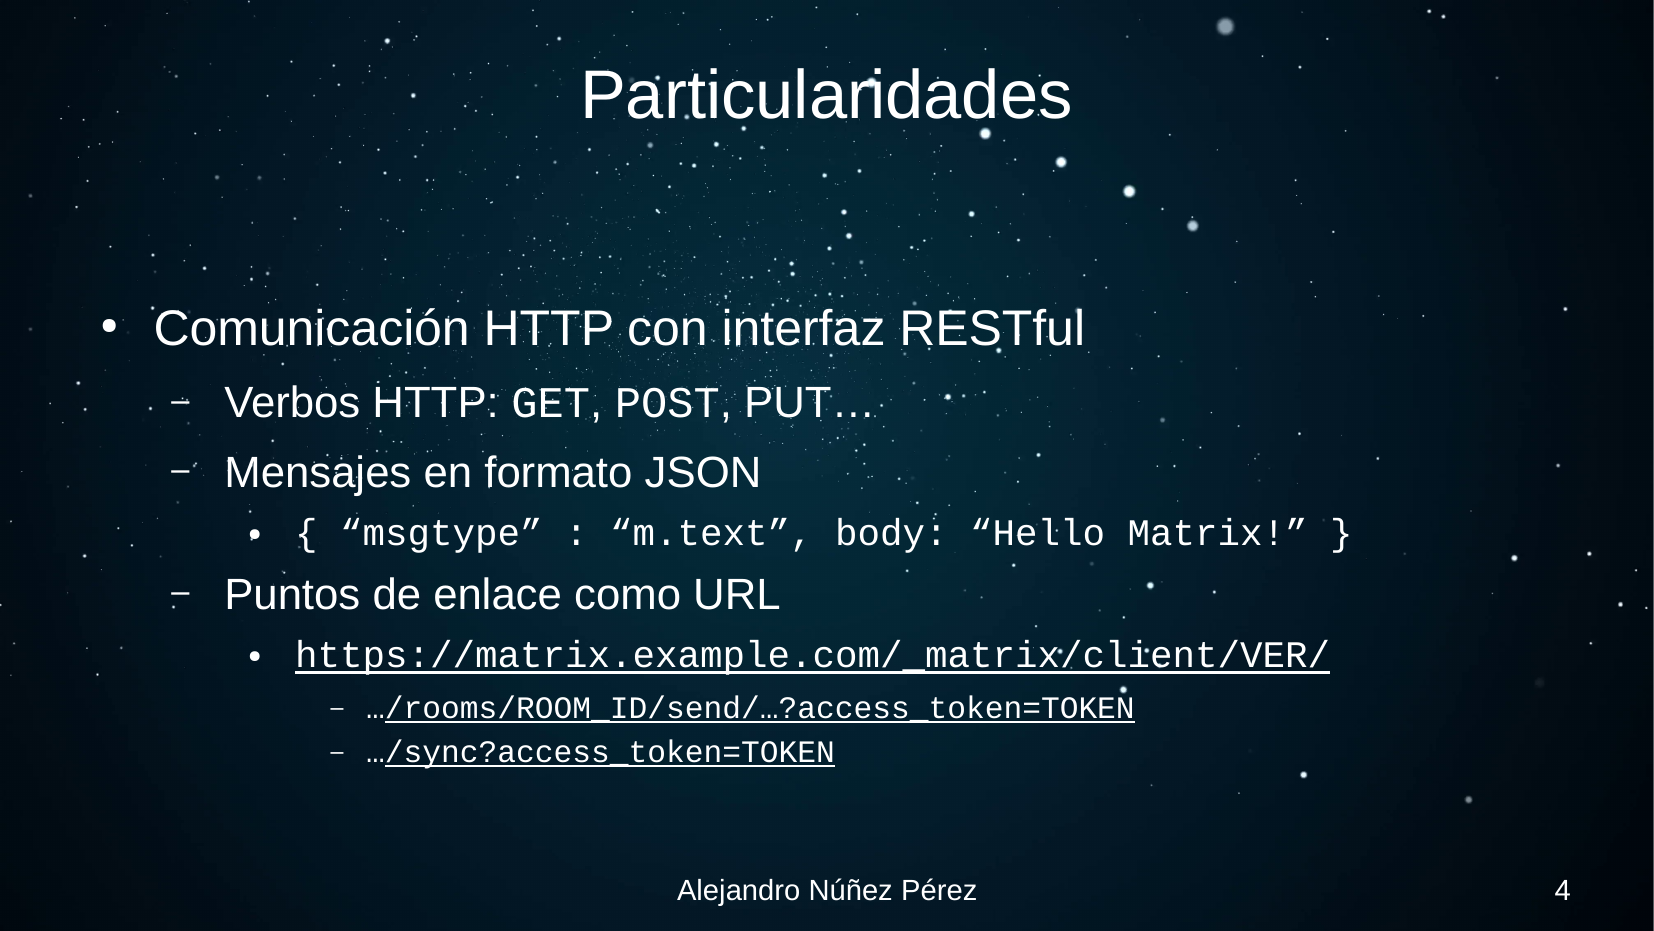

# Particularidades
Comunicación HTTP con interfaz RESTful
Verbos HTTP: GET, POST, PUT…
Mensajes en formato JSON
{ “msgtype” : “m.text”, body: “Hello Matrix!” }
Puntos de enlace como URL
https://matrix.example.com/_matrix/client/VER/
…/rooms/ROOM_ID/send/…?access_token=TOKEN
…/sync?access_token=TOKEN
4